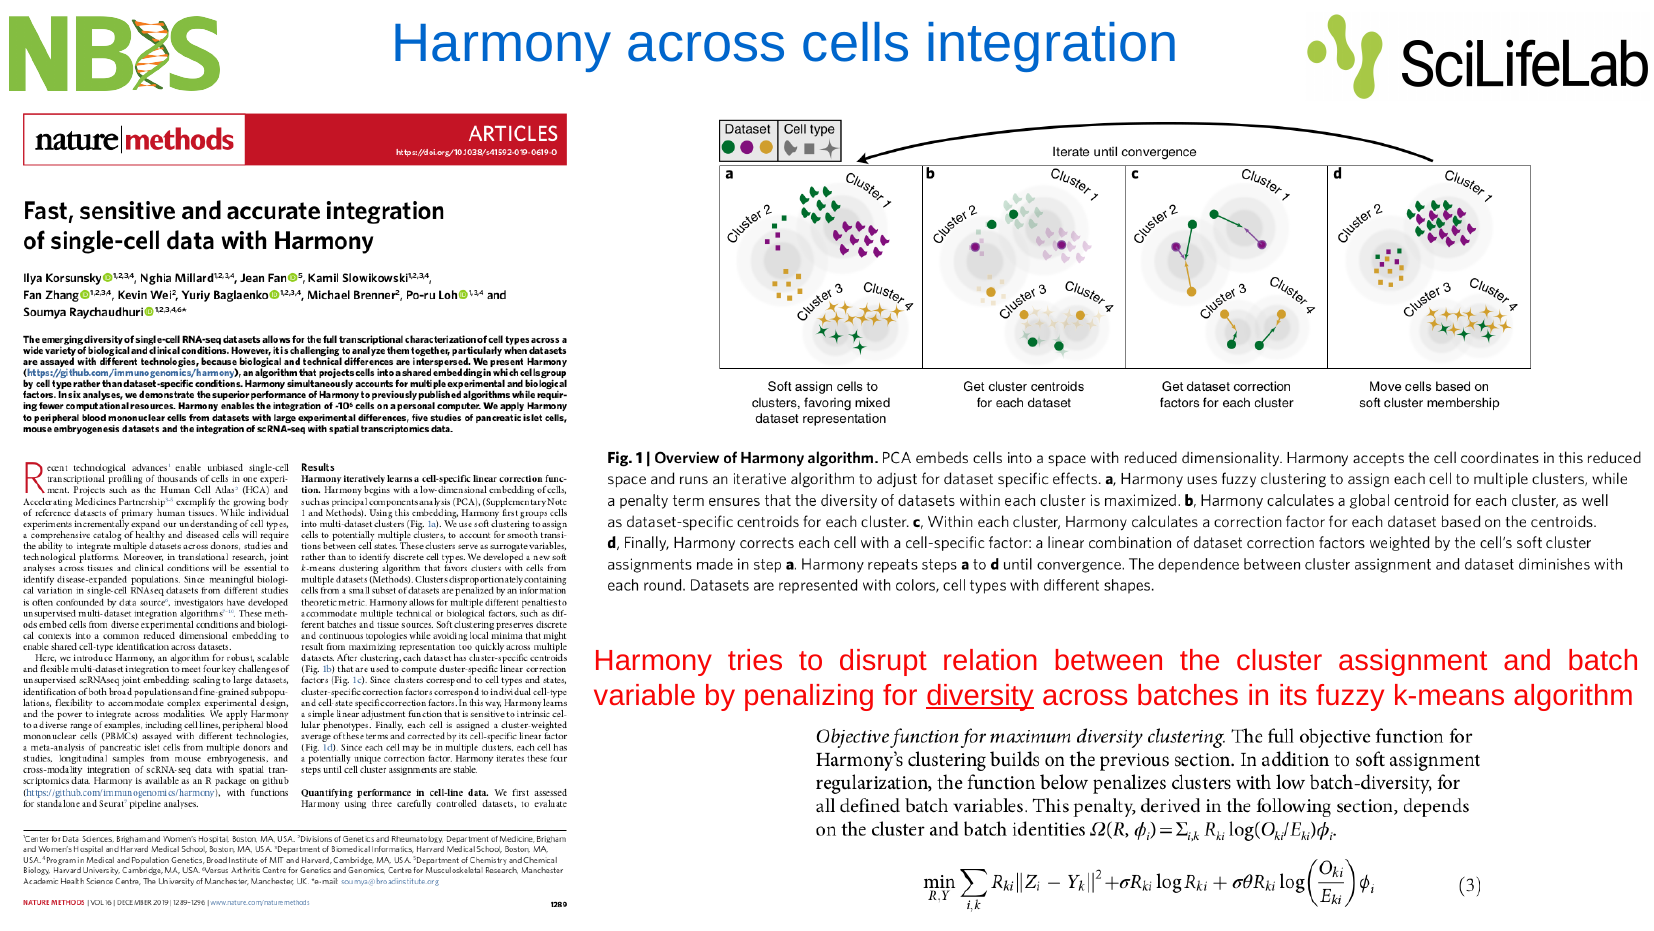

Harmony across cells integration
Harmony tries to disrupt relation between the cluster assignment and batch variable by penalizing for diversity across batches in its fuzzy k-means algorithm